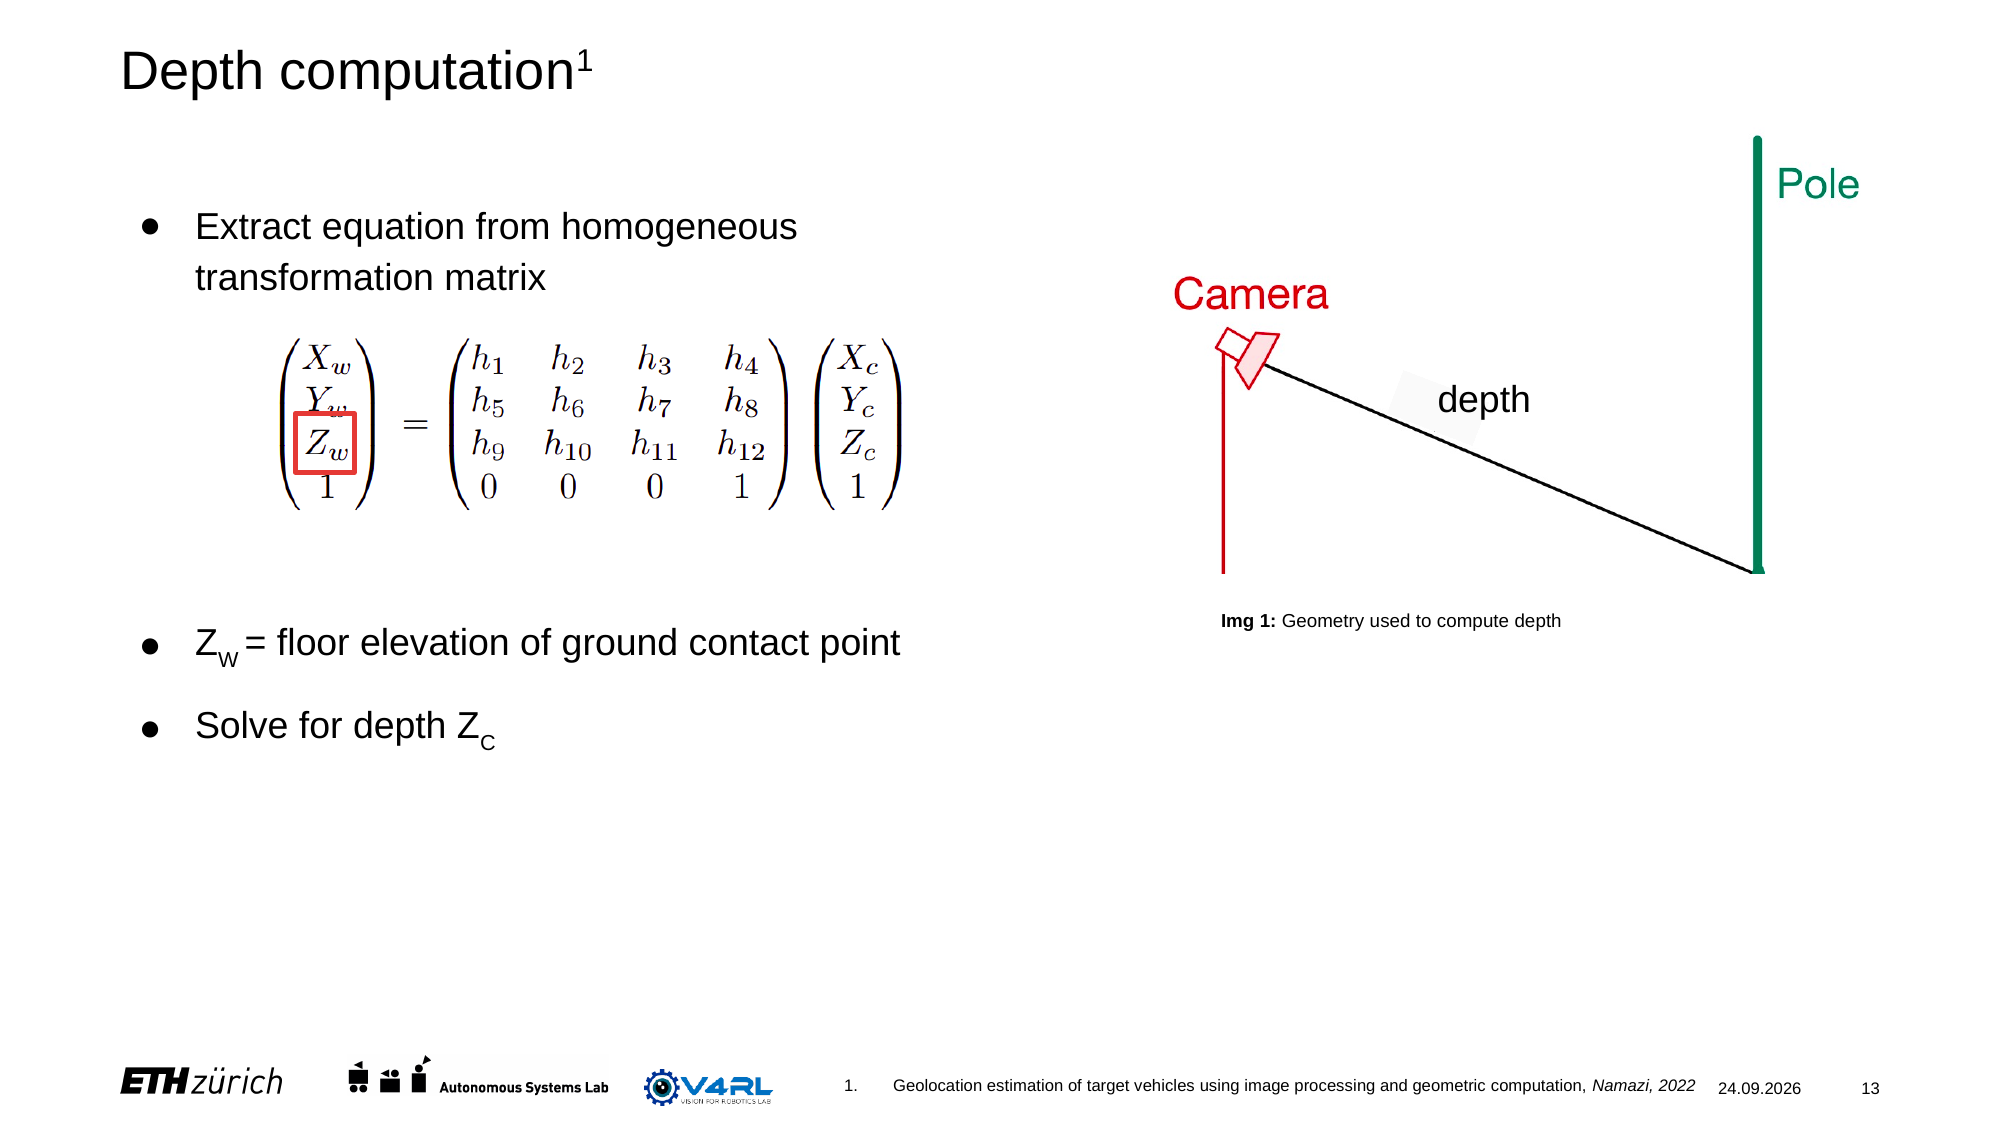

# Depth computation1
depth
Extract equation from homogeneous transformation matrix
ZW = floor elevation of ground contact point
Solve for depth ZC
Img 1: Geometry used to compute depth
Geolocation estimation of target vehicles using image processing and geometric computation, Namazi, 2022